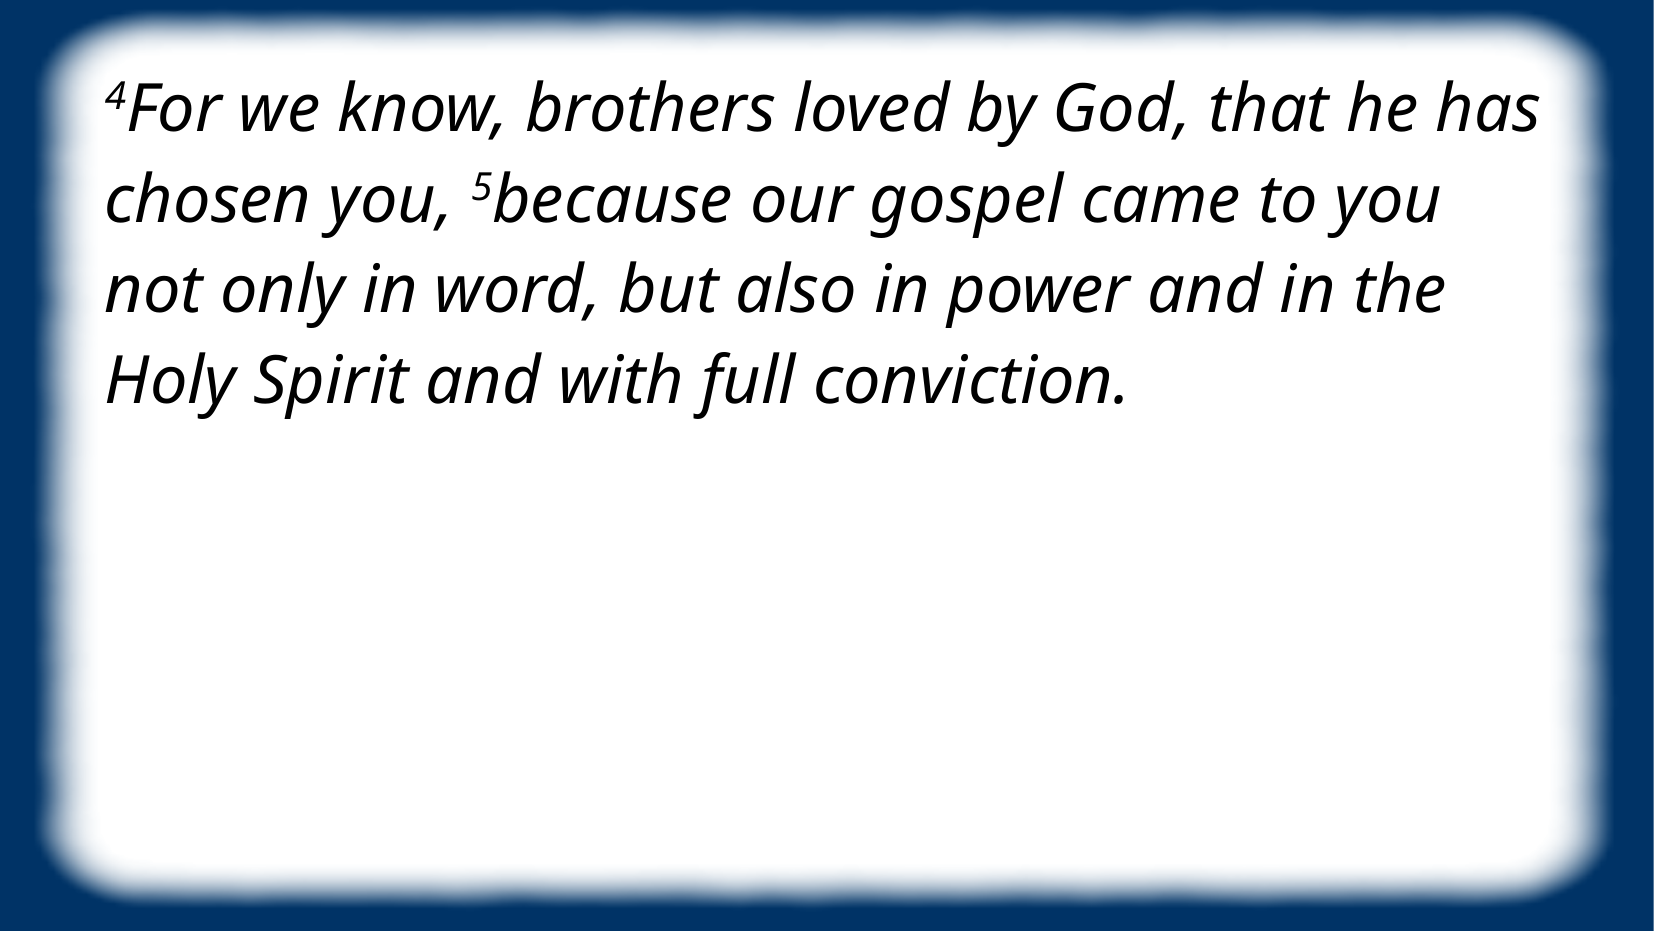

4For we know, brothers loved by God, that he has chosen you, 5because our gospel came to you not only in word, but also in power and in the Holy Spirit and with full conviction.